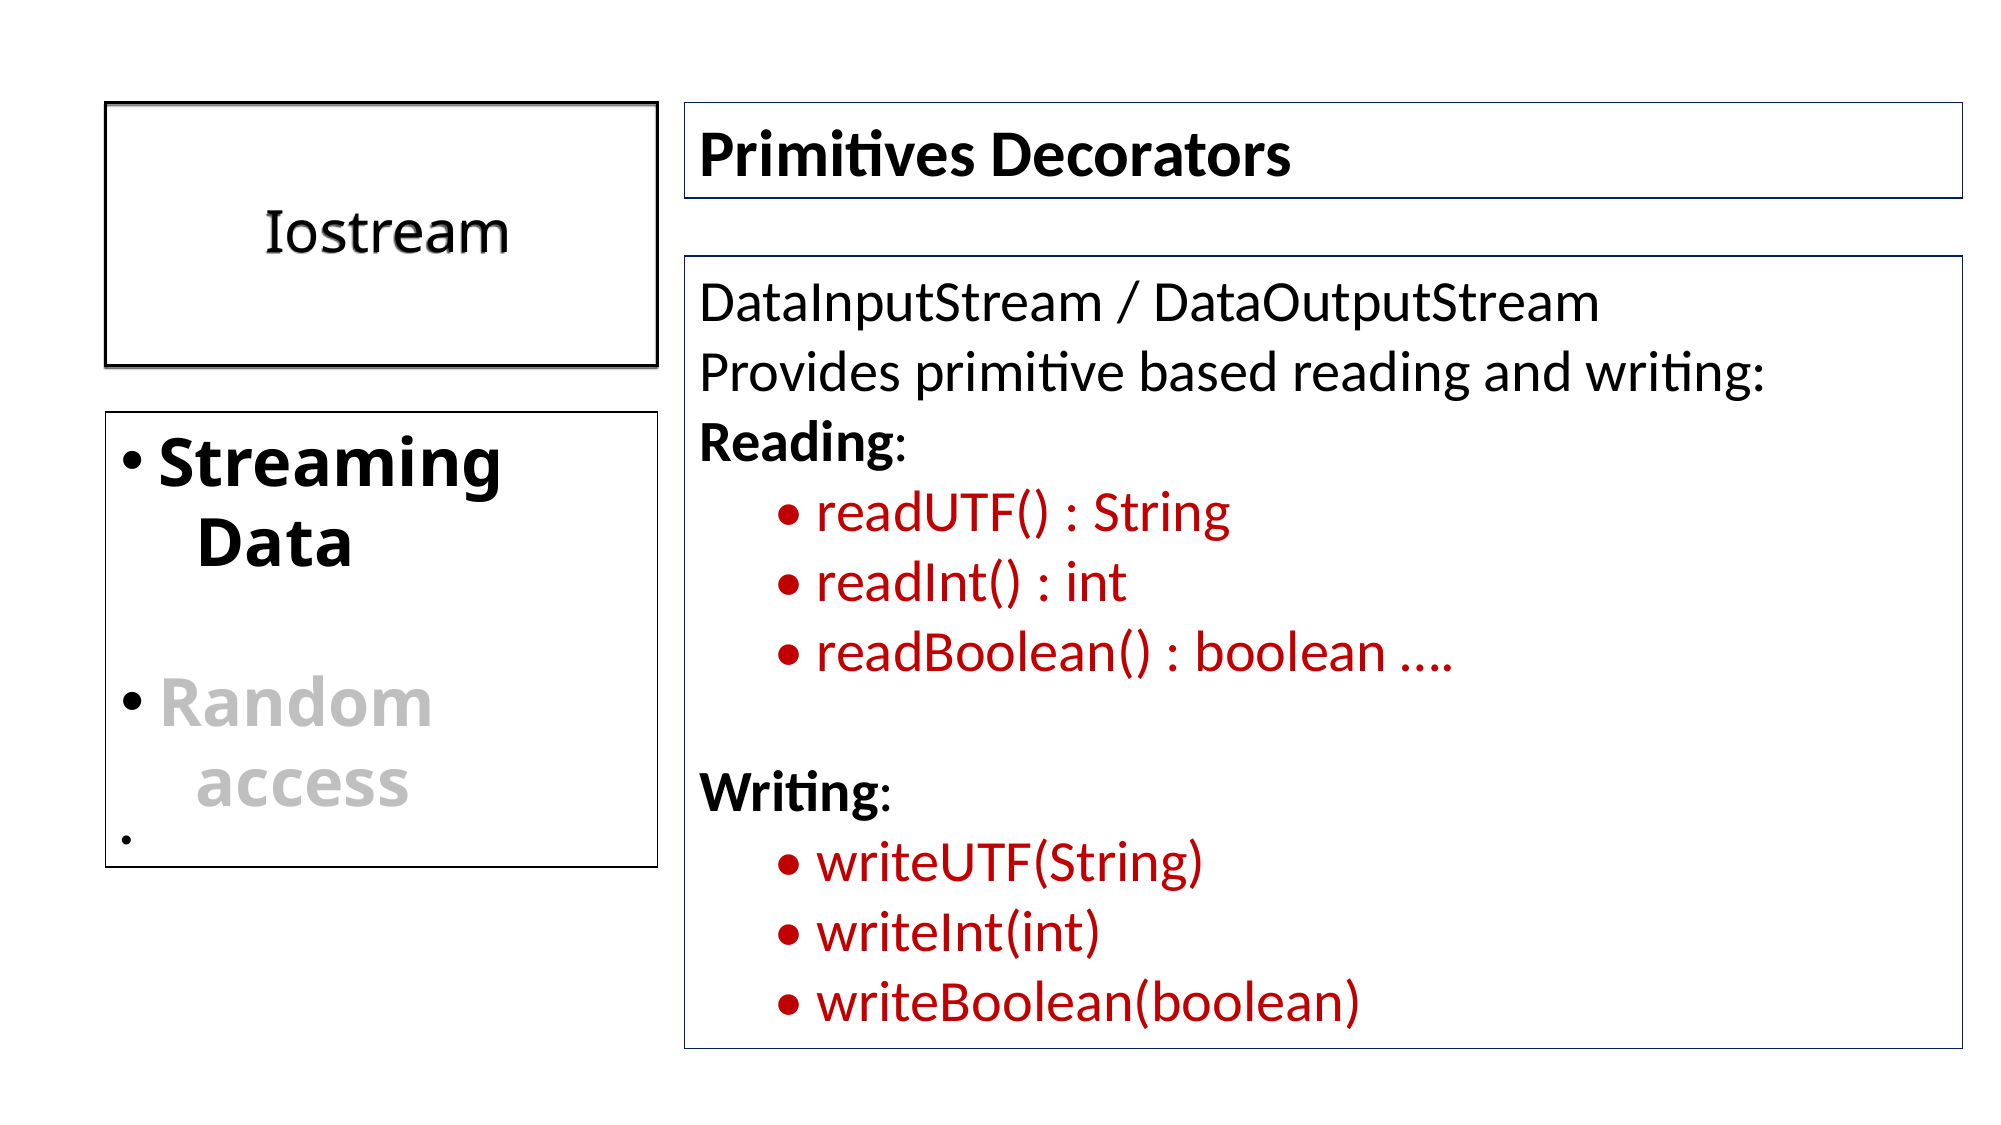

# Iostream
Primitives Decorators
DataInputStream / DataOutputStream
Provides primitive based reading and writing:
Reading:
	• readUTF() : String
	• readInt() : int
	• readBoolean() : boolean ….
Writing:
	• writeUTF(String)
	• writeInt(int)
	• writeBoolean(boolean)
Streaming Data
Random access